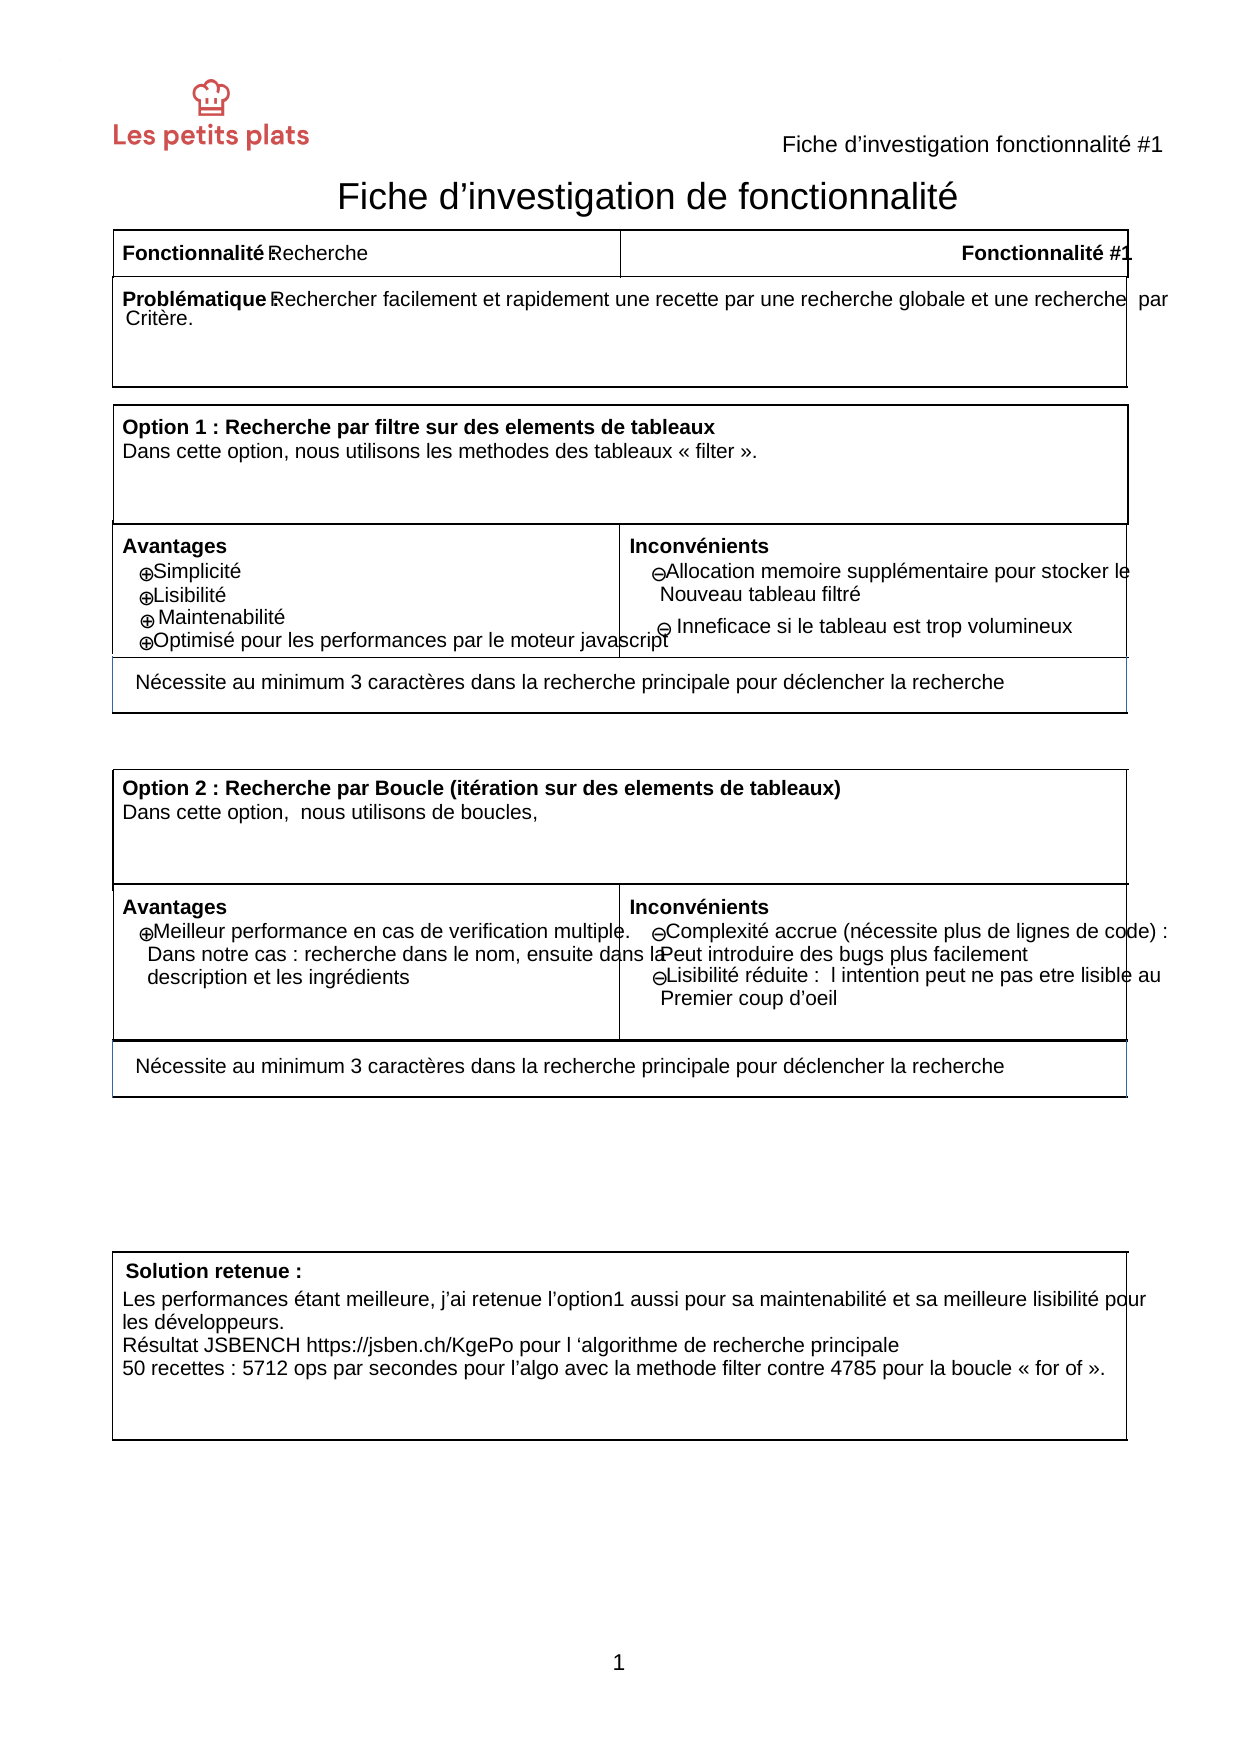

Fiche d’investigation fonctionnalité #1
Fiche d’investigation de fonctionnalité
​
Fonctionnalité :
Recherche
Fonctionnalité #1
​
Problématique :
Rechercher facilement et rapidement une recette par une recherche globale et une recherche par
Critère.
Option 1 : Recherche par filtre sur des elements de tableaux
Dans cette option, nous utilisons les methodes des tableaux « filter ».
Avantages
Inconvénients
​⊕
⊖
 Simplicité
 Allocation memoire supplémentaire pour stocker le
Nouveau tableau filtré
​
​
​⊕
 Lisibilité
 Maintenabilité
​⊕
⊖
 Inneficace si le tableau est trop volumineux
​⊕
 Optimisé pour les performances par le moteur javascript
Nécessite au minimum 3 caractères dans la recherche principale pour déclencher la recherche
Option 2 : Recherche par Boucle (itération sur des elements de tableaux)
Dans cette option, nous utilisons de boucles,
Avantages
Inconvénients
​⊕
⊖
 Meilleur performance en cas de verification multiple.
Dans notre cas : recherche dans le nom, ensuite dans la
description et les ingrédients
 Complexité accrue (nécessite plus de lignes de code) :
Peut introduire des bugs plus facilement
⊖
 Lisibilité réduite : l intention peut ne pas etre lisible au
Premier coup d’oeil
Nécessite au minimum 3 caractères dans la recherche principale pour déclencher la recherche
Solution retenue :
Les performances étant meilleure, j’ai retenue l’option1 aussi pour sa maintenabilité et sa meilleure lisibilité pour
les développeurs.
Résultat JSBENCH https://jsben.ch/KgePo pour l ‘algorithme de recherche principale
50 recettes : 5712 ops par secondes pour l’algo avec la methode filter contre 4785 pour la boucle « for of ».
1